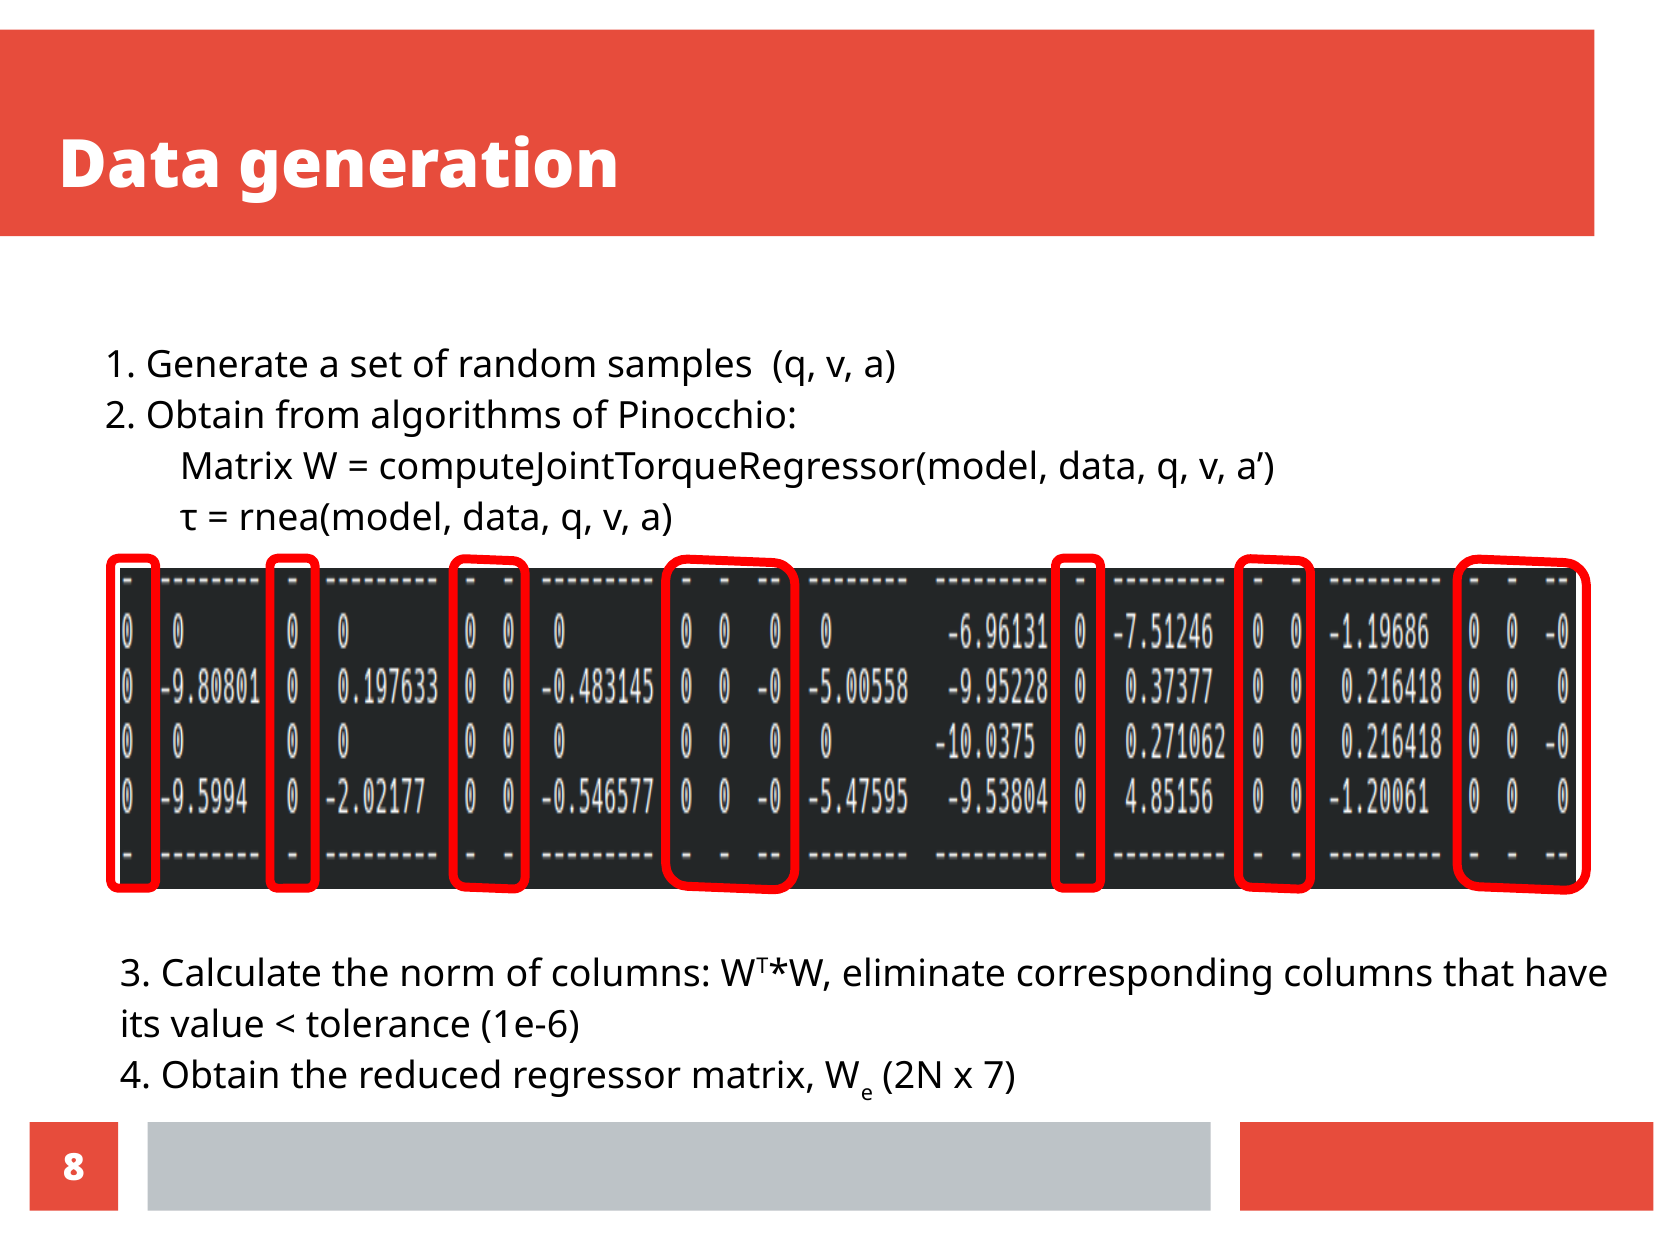

# Data generation
1. Generate a set of random samples (q, v, a)
2. Obtain from algorithms of Pinocchio:
	Matrix W = computeJointTorqueRegressor(model, data, q, v, a’)
	τ = rnea(model, data, q, v, a)
3. Calculate the norm of columns: WT*W, eliminate corresponding columns that have
its value < tolerance (1e-6)
4. Obtain the reduced regressor matrix, We (2N x 7)
8